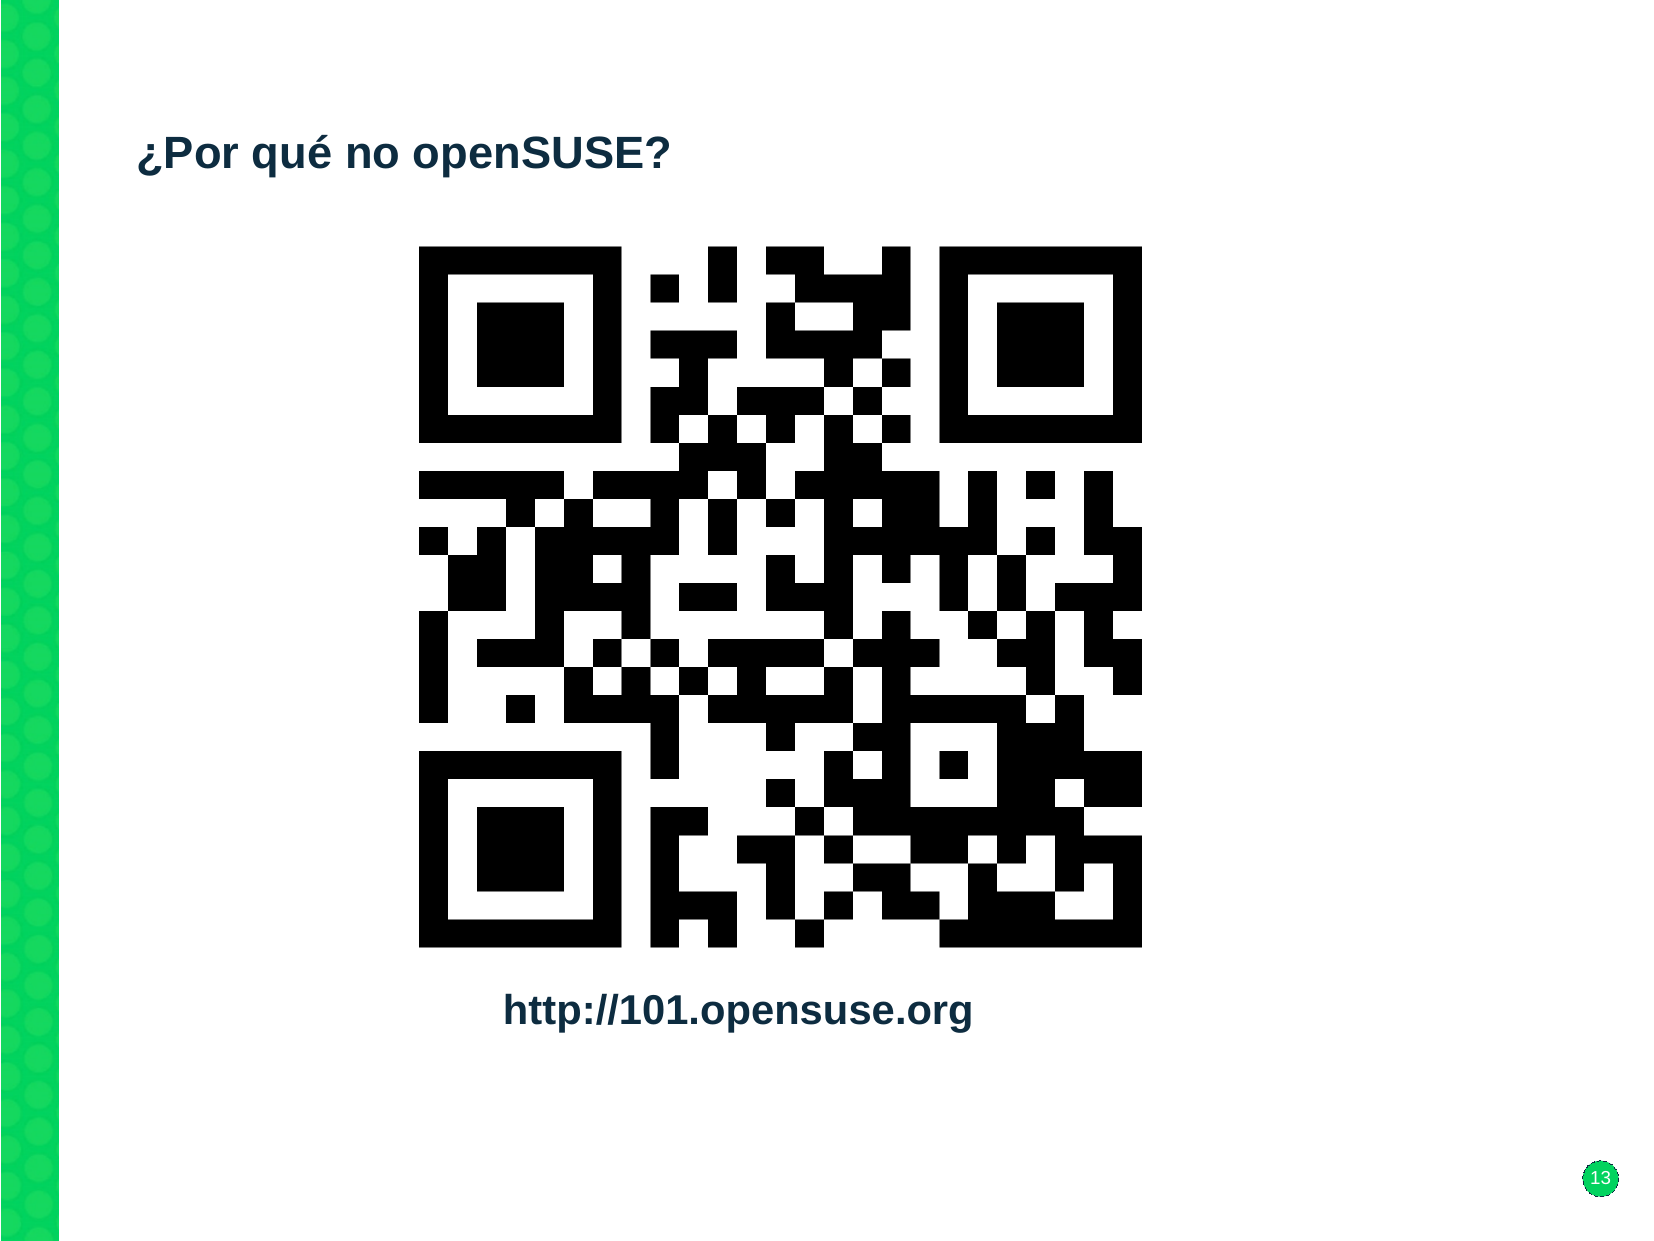

# ¿Por qué no openSUSE?
http://101.opensuse.org
13